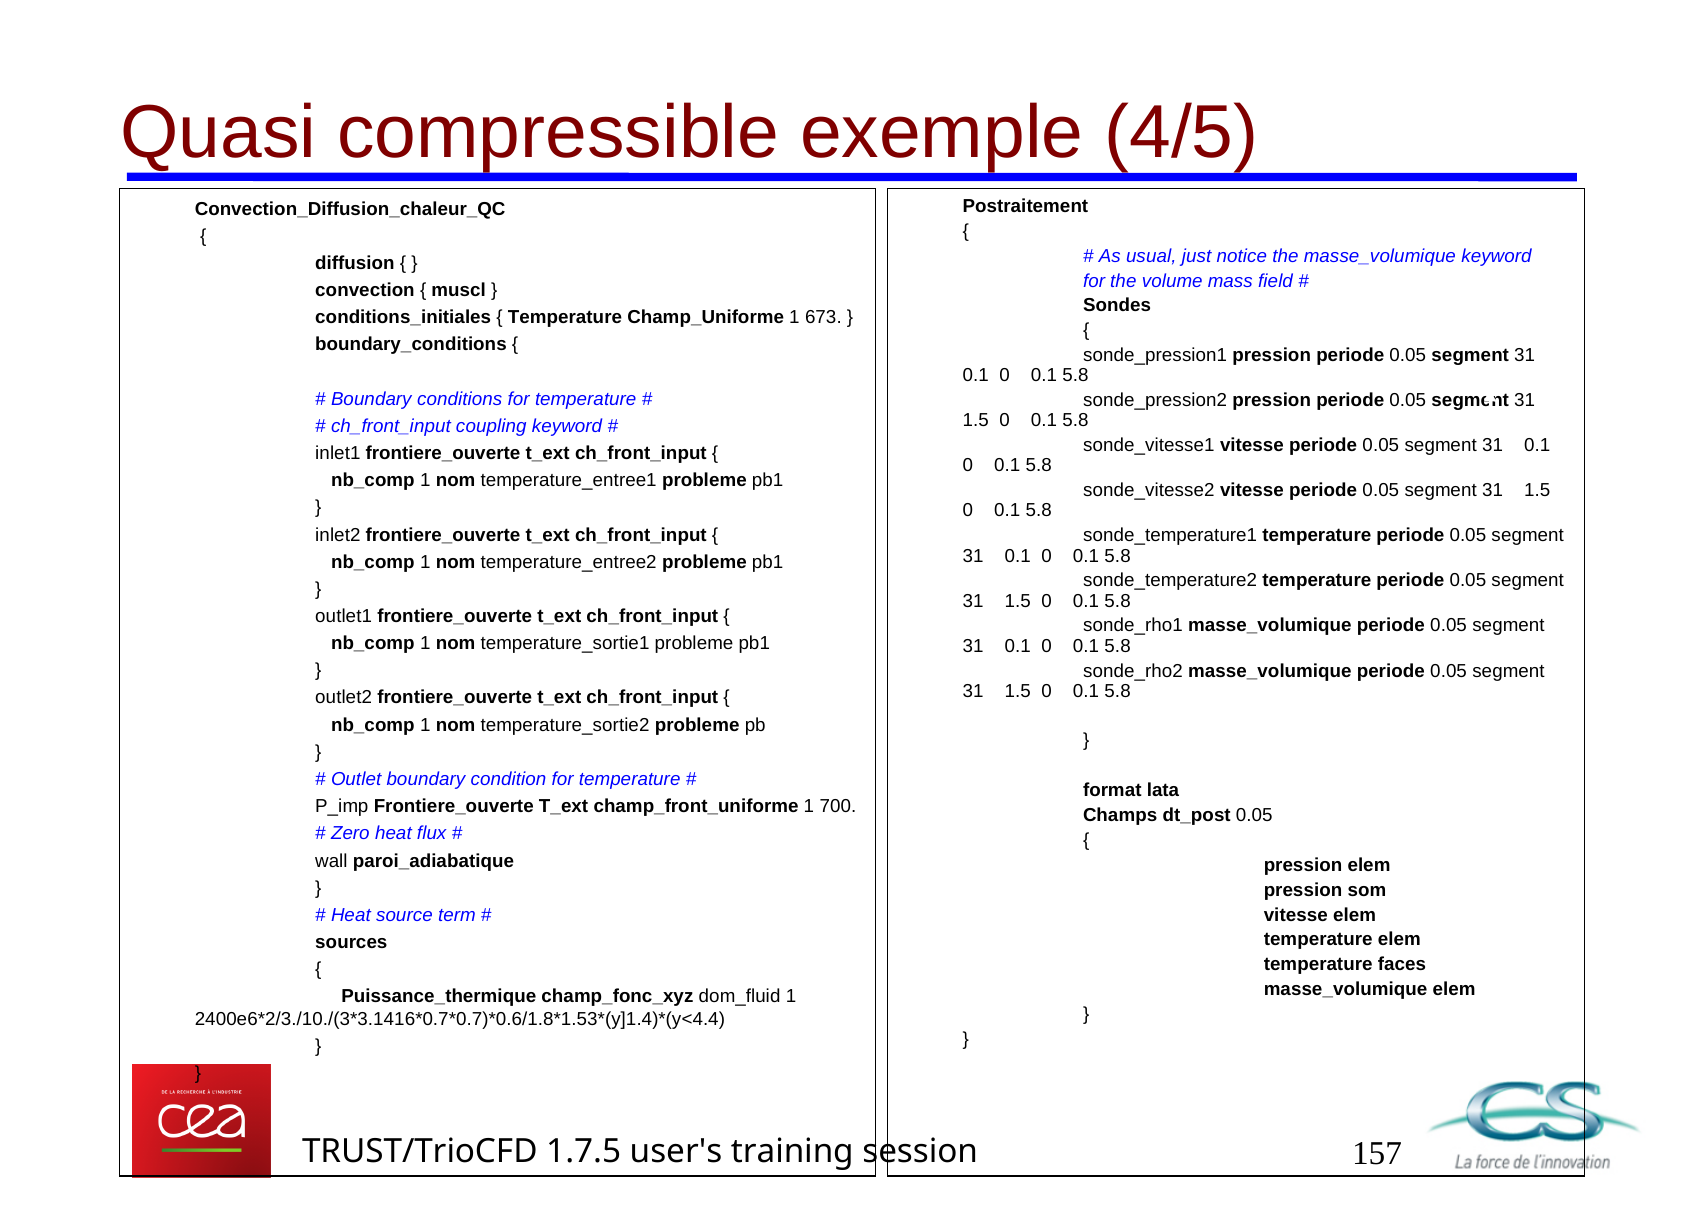

# Quasi compressible exemple (4/5)
	Convection_Diffusion_chaleur_QC
 	 {
		diffusion { }
		convection { muscl }
		conditions_initiales { Temperature Champ_Uniforme 1 673. }
		boundary_conditions {
		# Boundary conditions for temperature #
		# ch_front_input coupling keyword #
		inlet1 frontiere_ouverte t_ext ch_front_input {
		 nb_comp 1 nom temperature_entree1 probleme pb1
		}
		inlet2 frontiere_ouverte t_ext ch_front_input {
		 nb_comp 1 nom temperature_entree2 probleme pb1
		}
		outlet1 frontiere_ouverte t_ext ch_front_input {
		 nb_comp 1 nom temperature_sortie1 probleme pb1
		}
		outlet2 frontiere_ouverte t_ext ch_front_input {
		 nb_comp 1 nom temperature_sortie2 probleme pb
		}
		# Outlet boundary condition for temperature #
		P_imp Frontiere_ouverte T_ext champ_front_uniforme 1 700.
		# Zero heat flux #
		wall paroi_adiabatique
		}
		# Heat source term #
		sources
		{
		 Puissance_thermique champ_fonc_xyz dom_fluid 1 2400e6*2/3./10./(3*3.1416*0.7*0.7)*0.6/1.8*1.53*(y]1.4)*(y<4.4)
		}
	}
	Postraitement
	{
		# As usual, just notice the masse_volumique keyword
		for the volume mass field #
		Sondes
		{
		sonde_pression1 pression periode 0.05 segment 31 0.1 0 0.1 5.8
		sonde_pression2 pression periode 0.05 segment 31 1.5 0 0.1 5.8
		sonde_vitesse1 vitesse periode 0.05 segment 31 0.1 0 0.1 5.8
		sonde_vitesse2 vitesse periode 0.05 segment 31 1.5 0 0.1 5.8
		sonde_temperature1 temperature periode 0.05 segment 31 0.1 0 0.1 5.8
		sonde_temperature2 temperature periode 0.05 segment 31 1.5 0 0.1 5.8
		sonde_rho1 masse_volumique periode 0.05 segment 31 0.1 0 0.1 5.8
		sonde_rho2 masse_volumique periode 0.05 segment 31 1.5 0 0.1 5.8
		}
		format lata
		Champs dt_post 0.05
		{
			pression elem
			pression som
			vitesse elem
			temperature elem
			temperature faces
			masse_volumique elem
		}
	}
TRUST/TrioCFD 1.7.5 user's training session
157